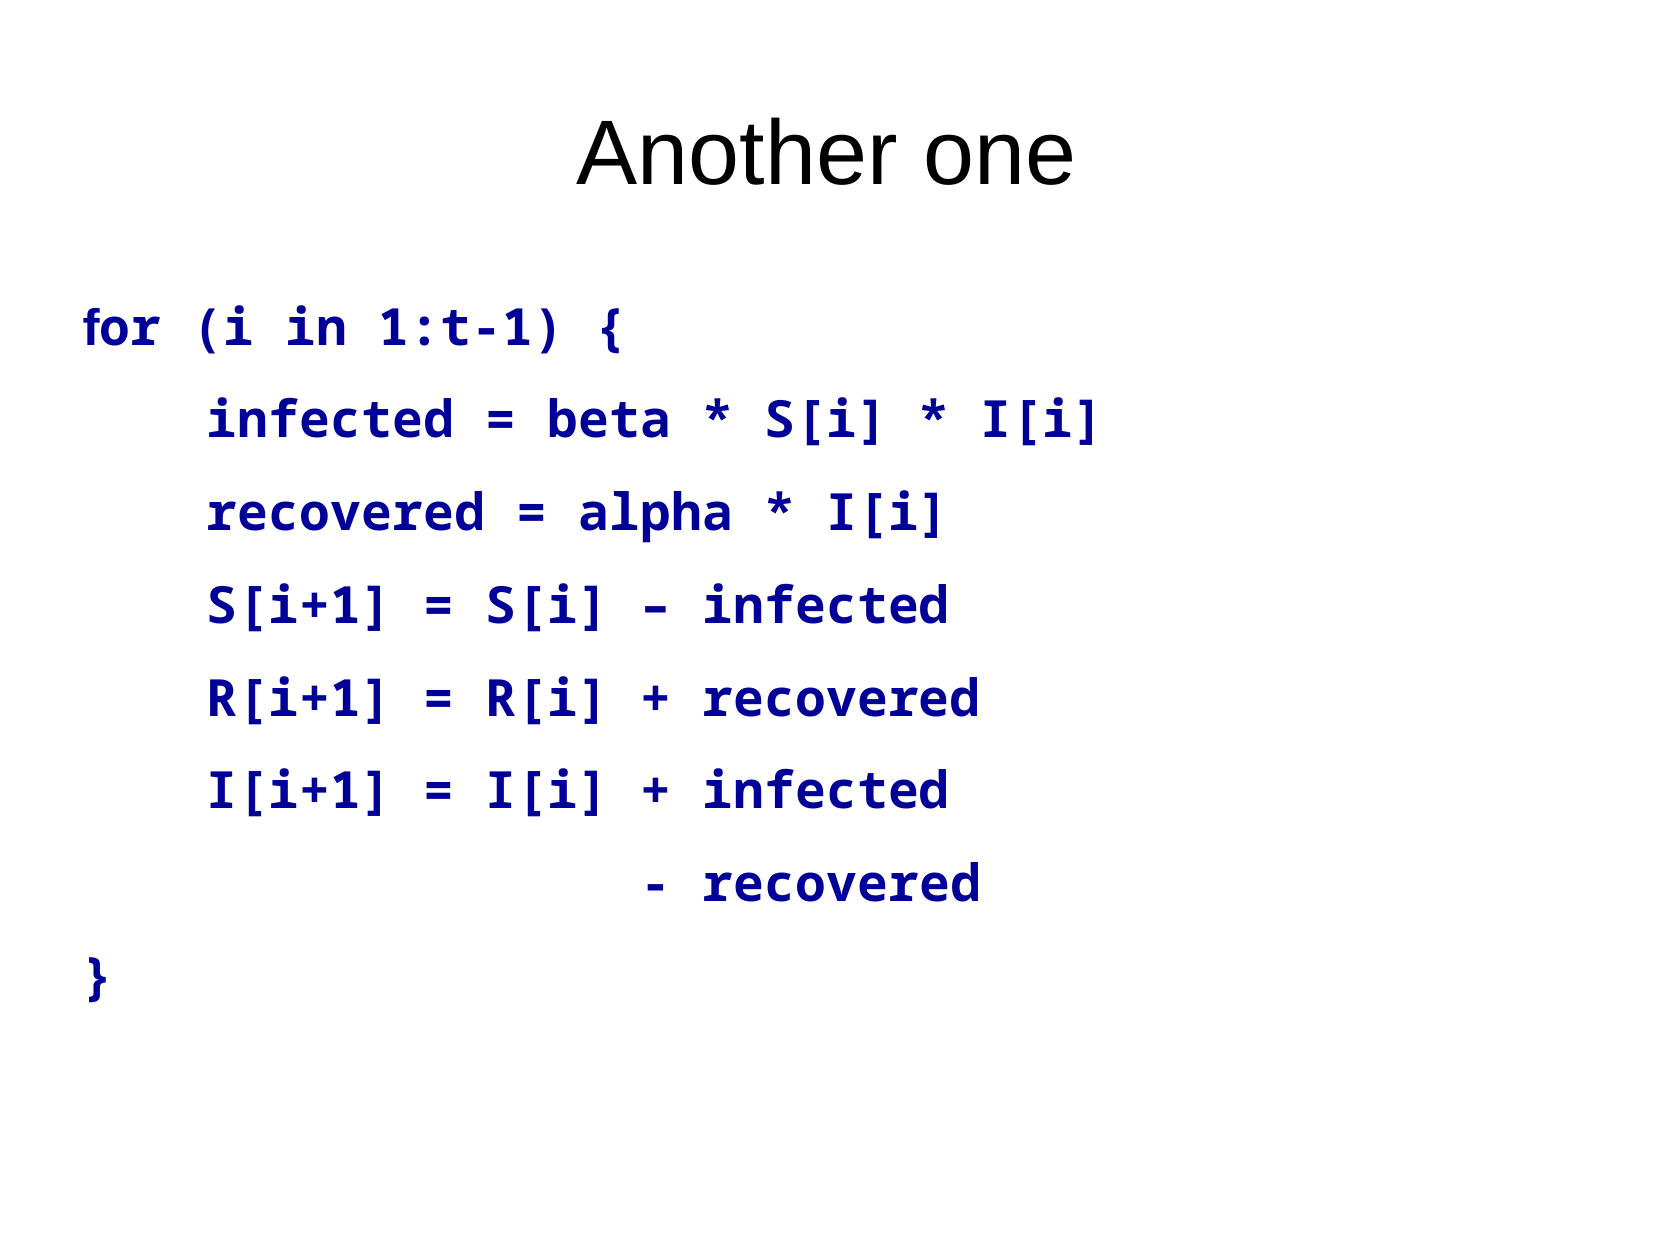

# Another one
for (i in 1:t-1) {
 infected = beta * S[i] * I[i]
 recovered = alpha * I[i]
 S[i+1] = S[i] – infected
 R[i+1] = R[i] + recovered
 I[i+1] = I[i] + infected
 - recovered
}